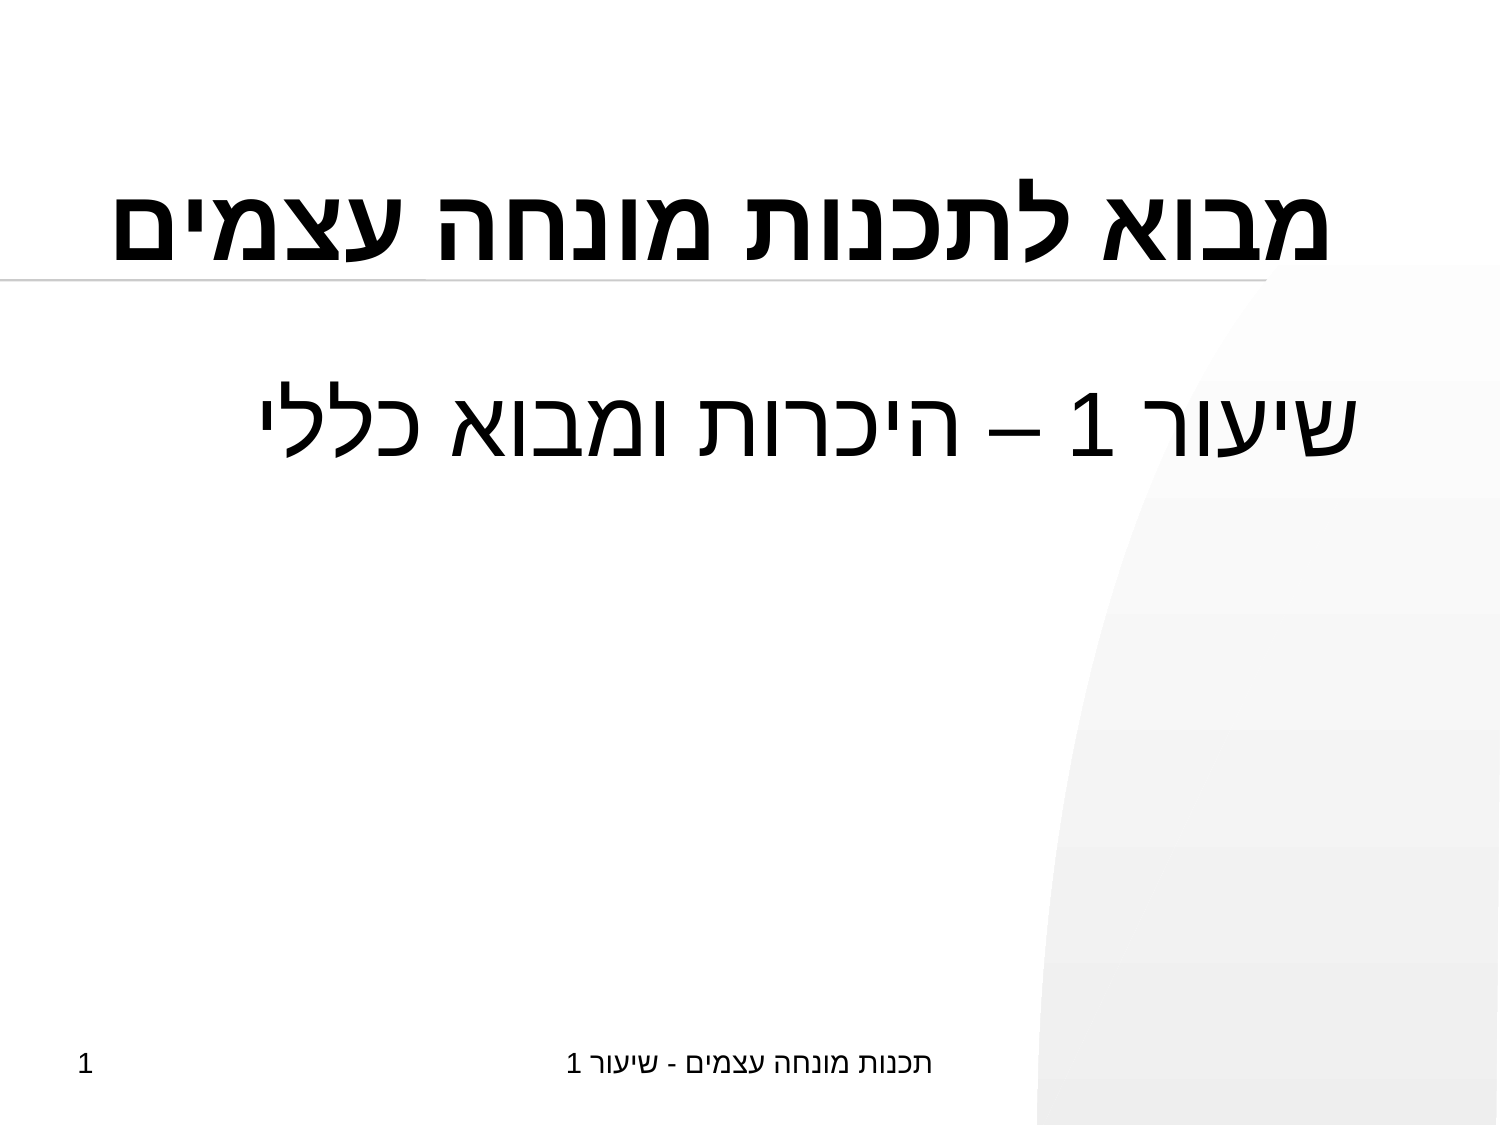

מבוא לתכנות מונחה עצמים
שיעור 1 – היכרות ומבוא כללי
תכנות מונחה עצמים - שיעור 1